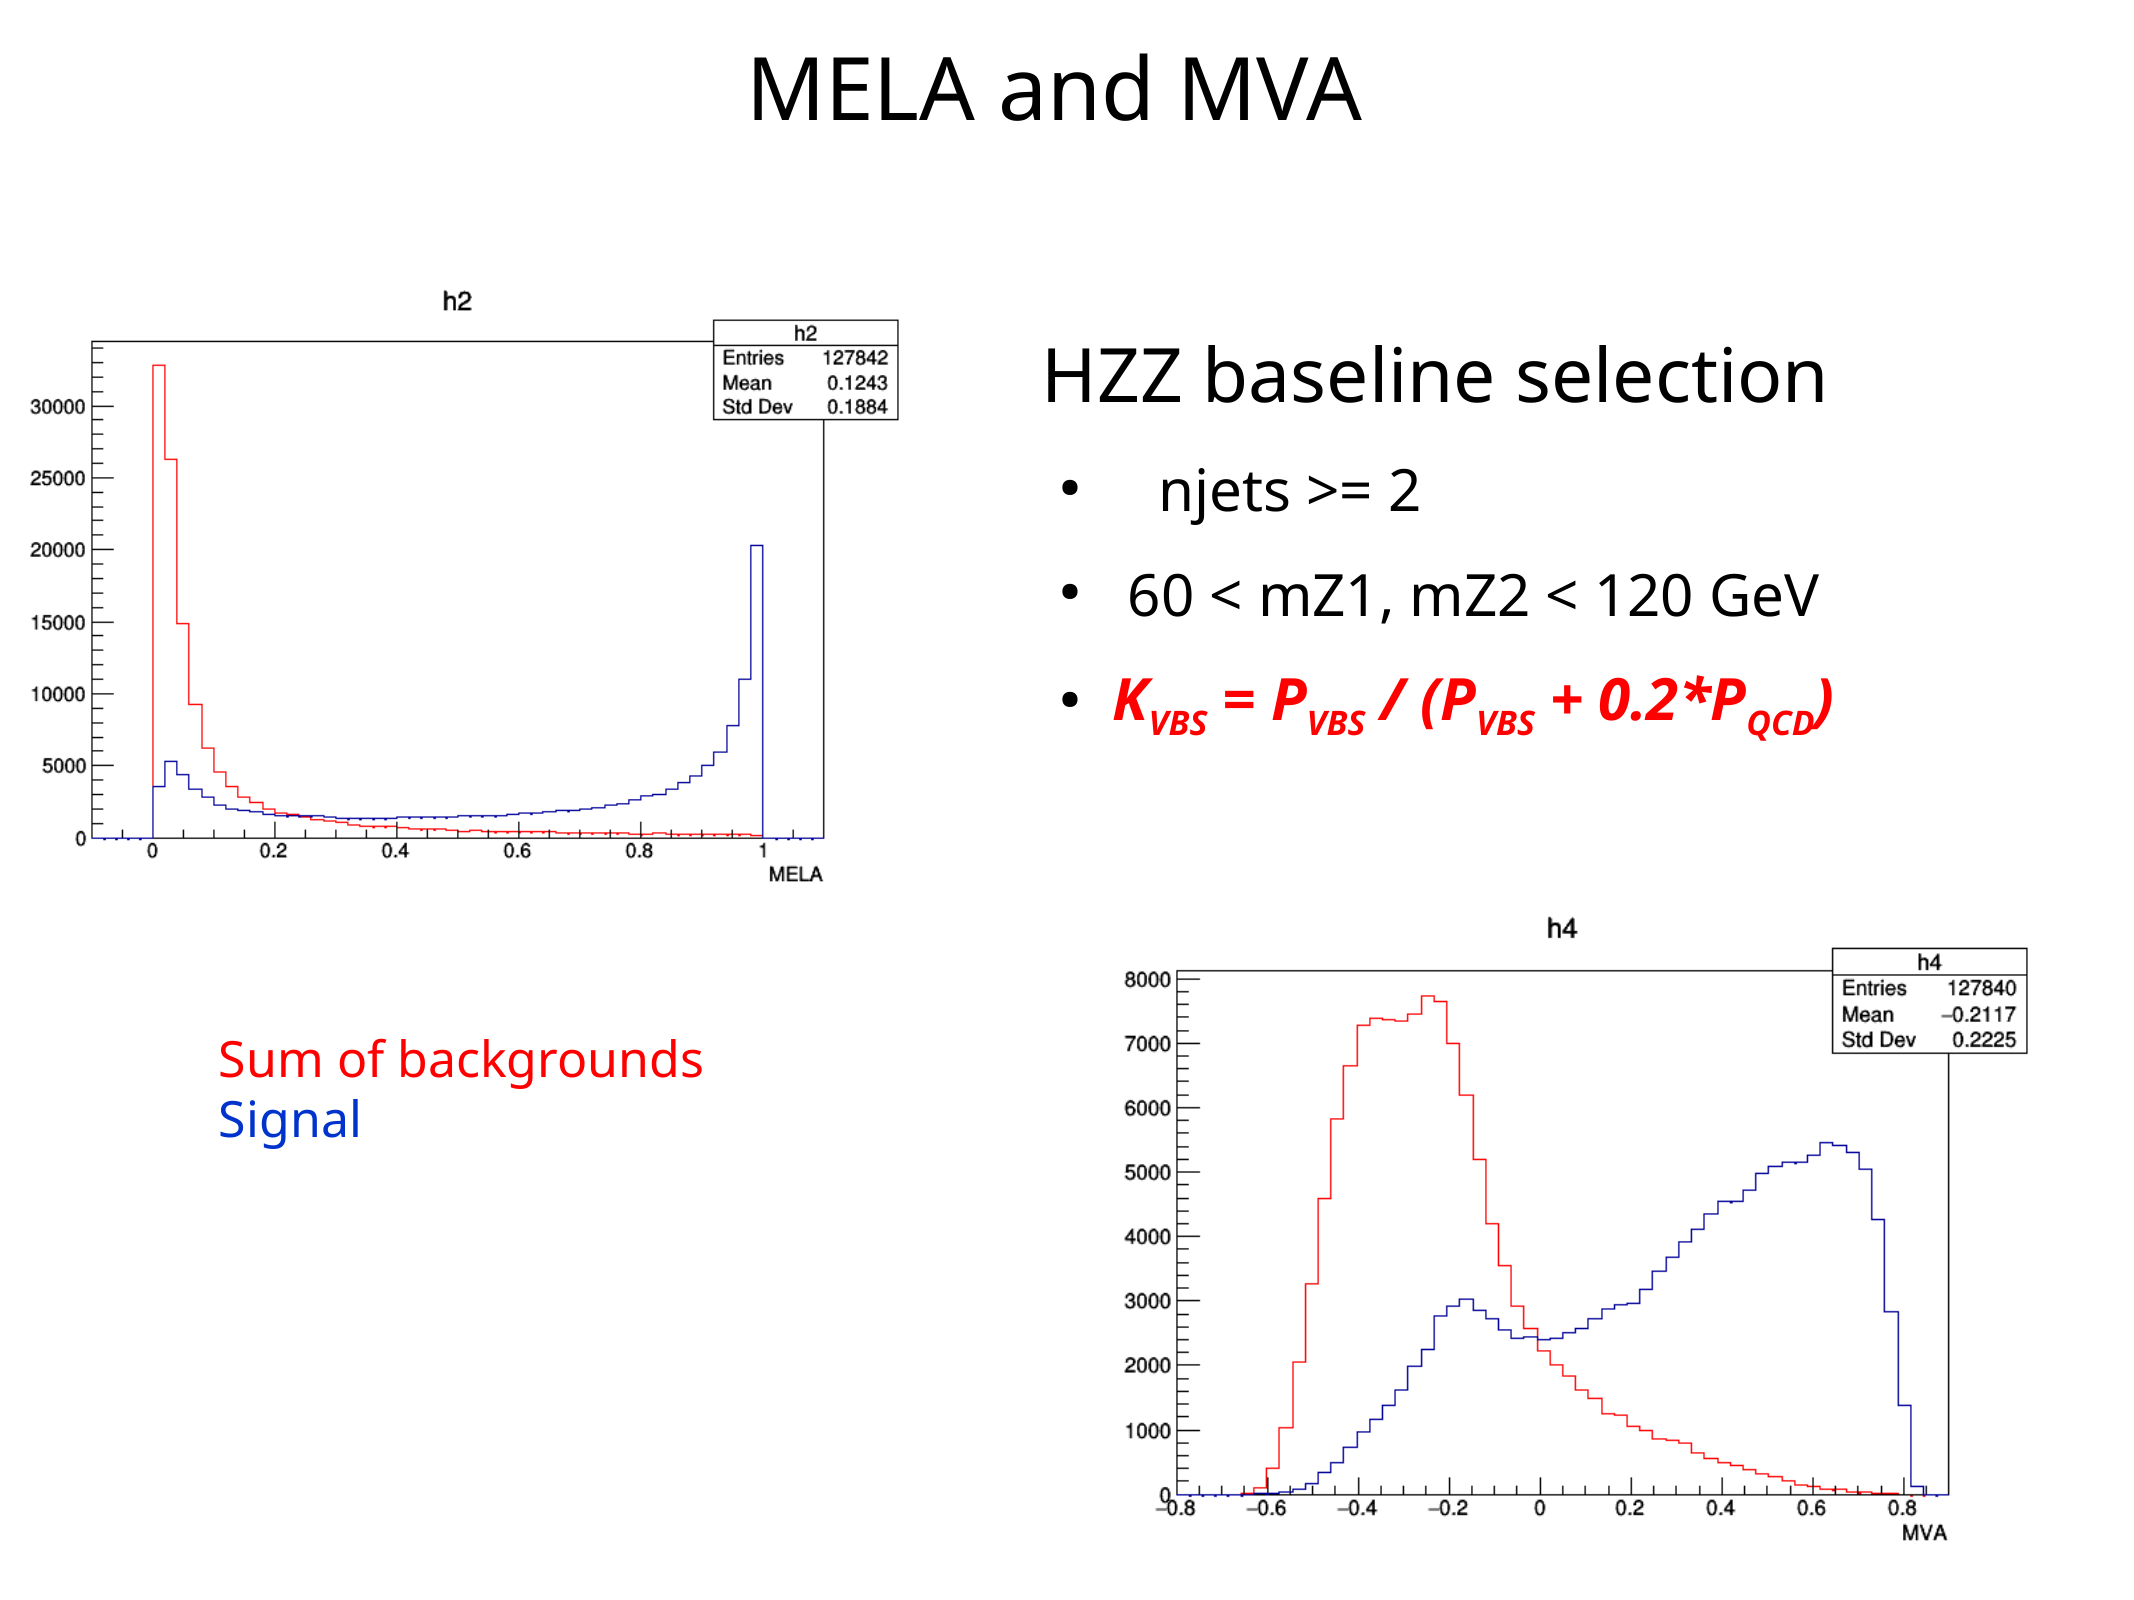

# MELA and MVA
HZZ baseline selection
 njets >= 2
 60 < mZ1, mZ2 < 120 GeV
KVBS = PVBS / (PVBS + 0.2*PQCD)
Sum of backgrounds
Signal